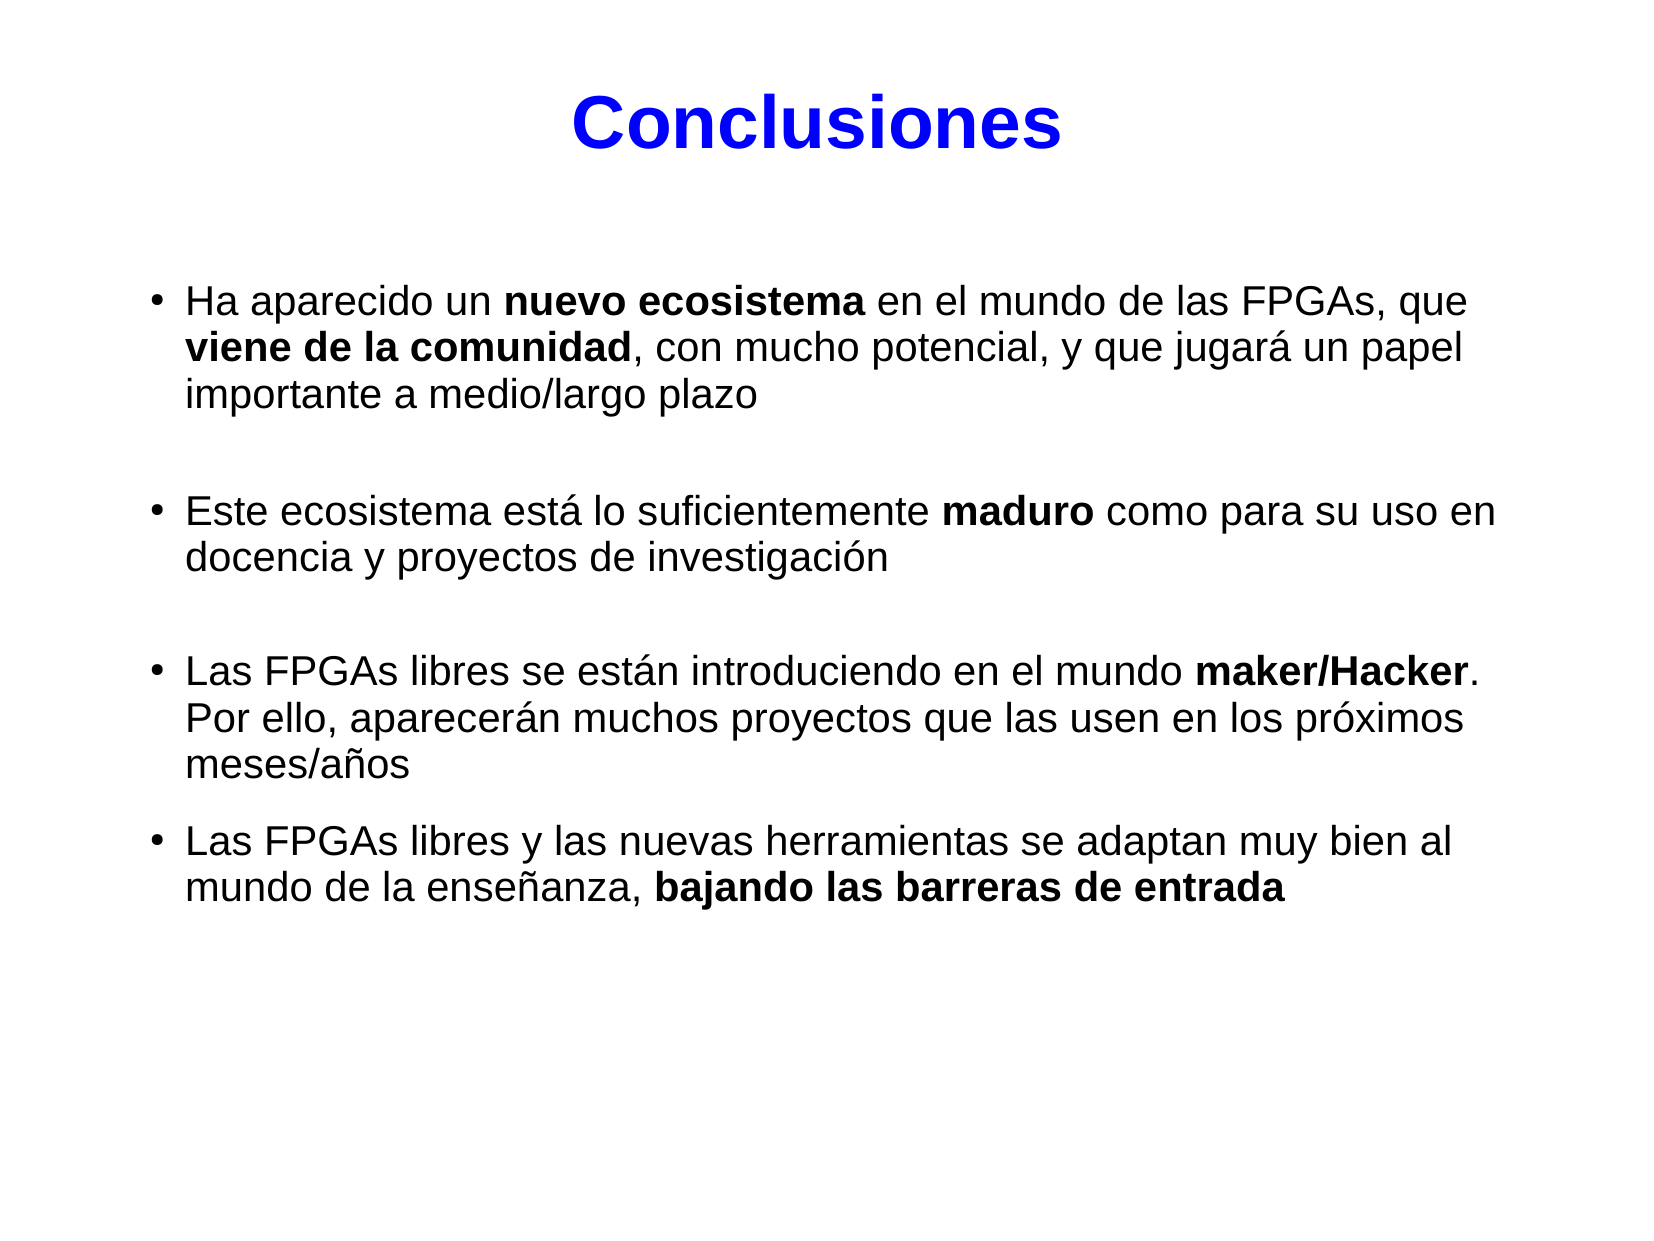

Conclusiones
Ha aparecido un nuevo ecosistema en el mundo de las FPGAs, que viene de la comunidad, con mucho potencial, y que jugará un papel importante a medio/largo plazo
Este ecosistema está lo suficientemente maduro como para su uso en docencia y proyectos de investigación
Las FPGAs libres se están introduciendo en el mundo maker/Hacker. Por ello, aparecerán muchos proyectos que las usen en los próximos meses/años
Las FPGAs libres y las nuevas herramientas se adaptan muy bien al mundo de la enseñanza, bajando las barreras de entrada